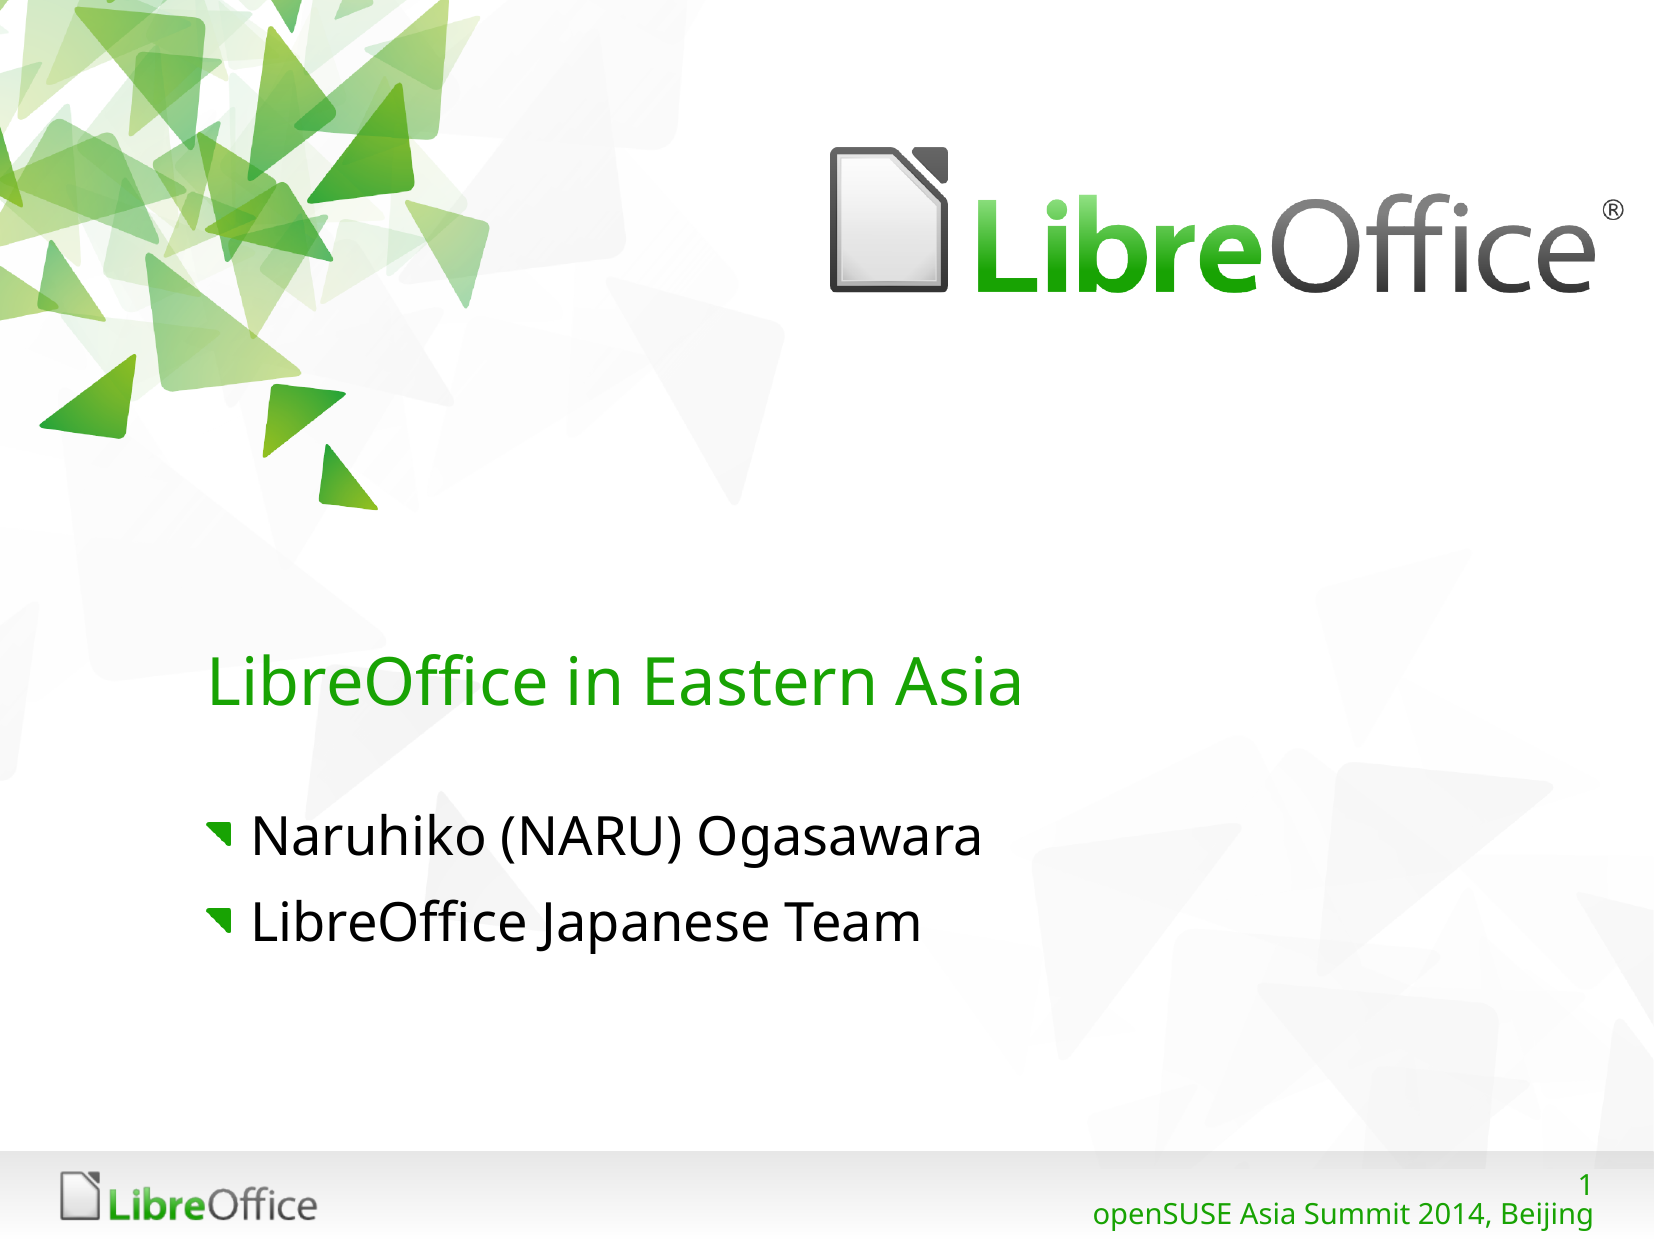

# LibreOffice in Eastern Asia
Naruhiko (NARU) Ogasawara
LibreOffice Japanese Team
1
openSUSE Asia Summit 2014, Beijing